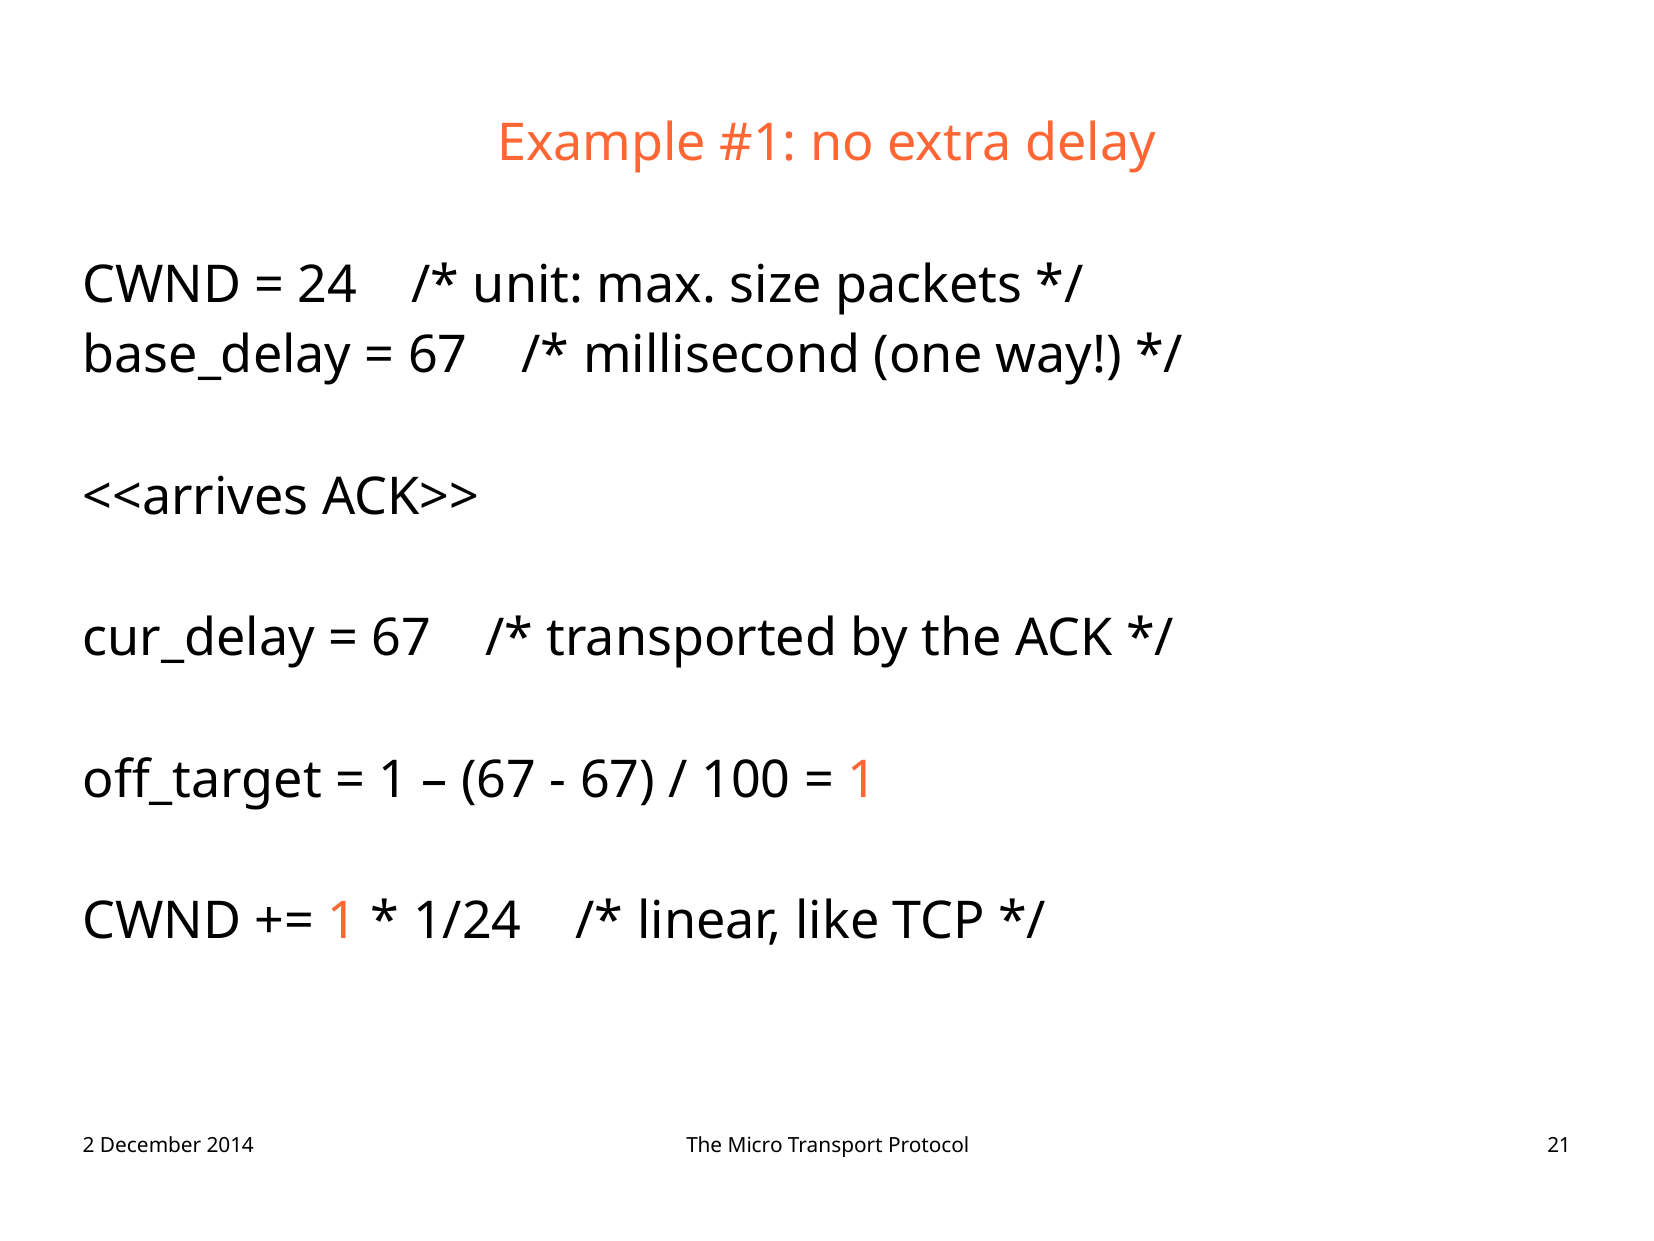

# Example #1: no extra delay
CWND = 24 /* unit: max. size packets */
base_delay = 67 /* millisecond (one way!) */
<<arrives ACK>>
cur_delay = 67 /* transported by the ACK */
off_target = 1 – (67 - 67) / 100 = 1
CWND += 1 * 1/24 /* linear, like TCP */
2 December 2014
The Micro Transport Protocol
21